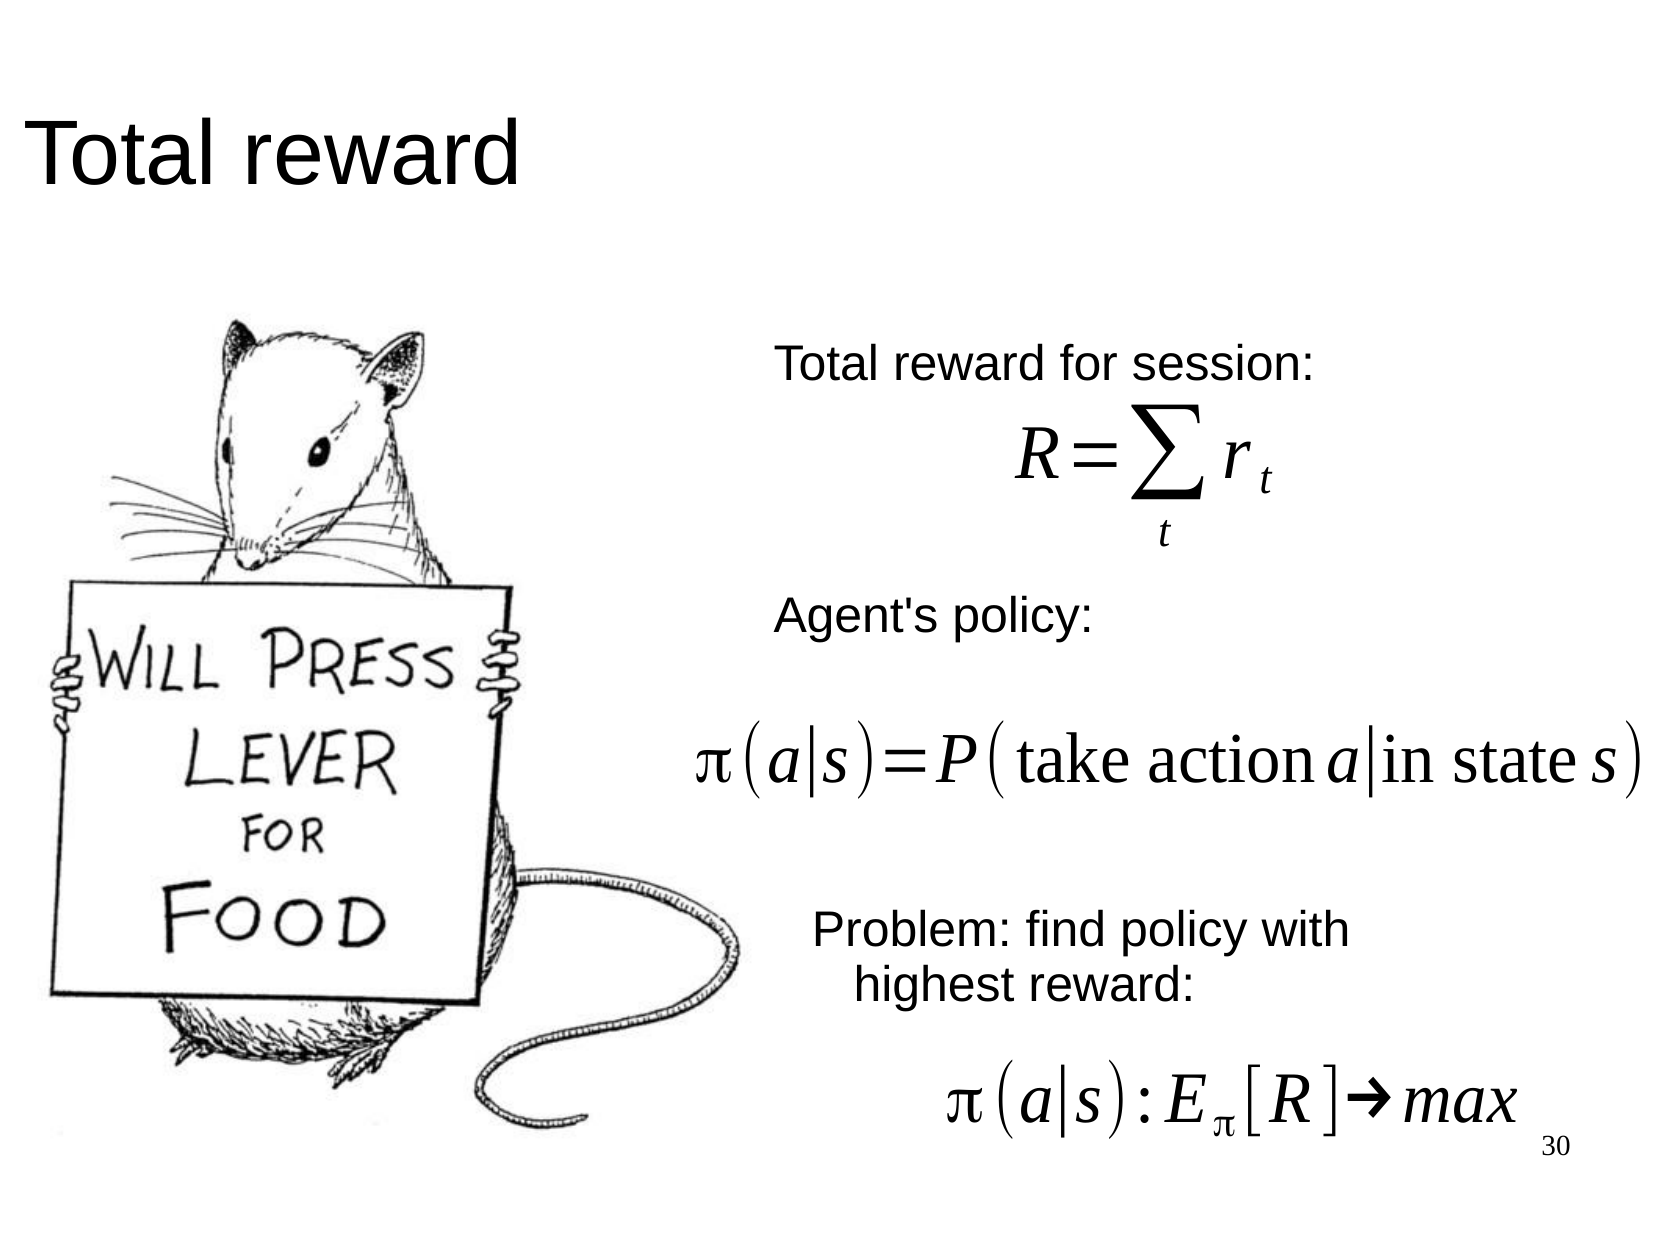

# Total reward
Total reward for session:
Agent's policy:
Problem: find policy with
 highest reward:
30